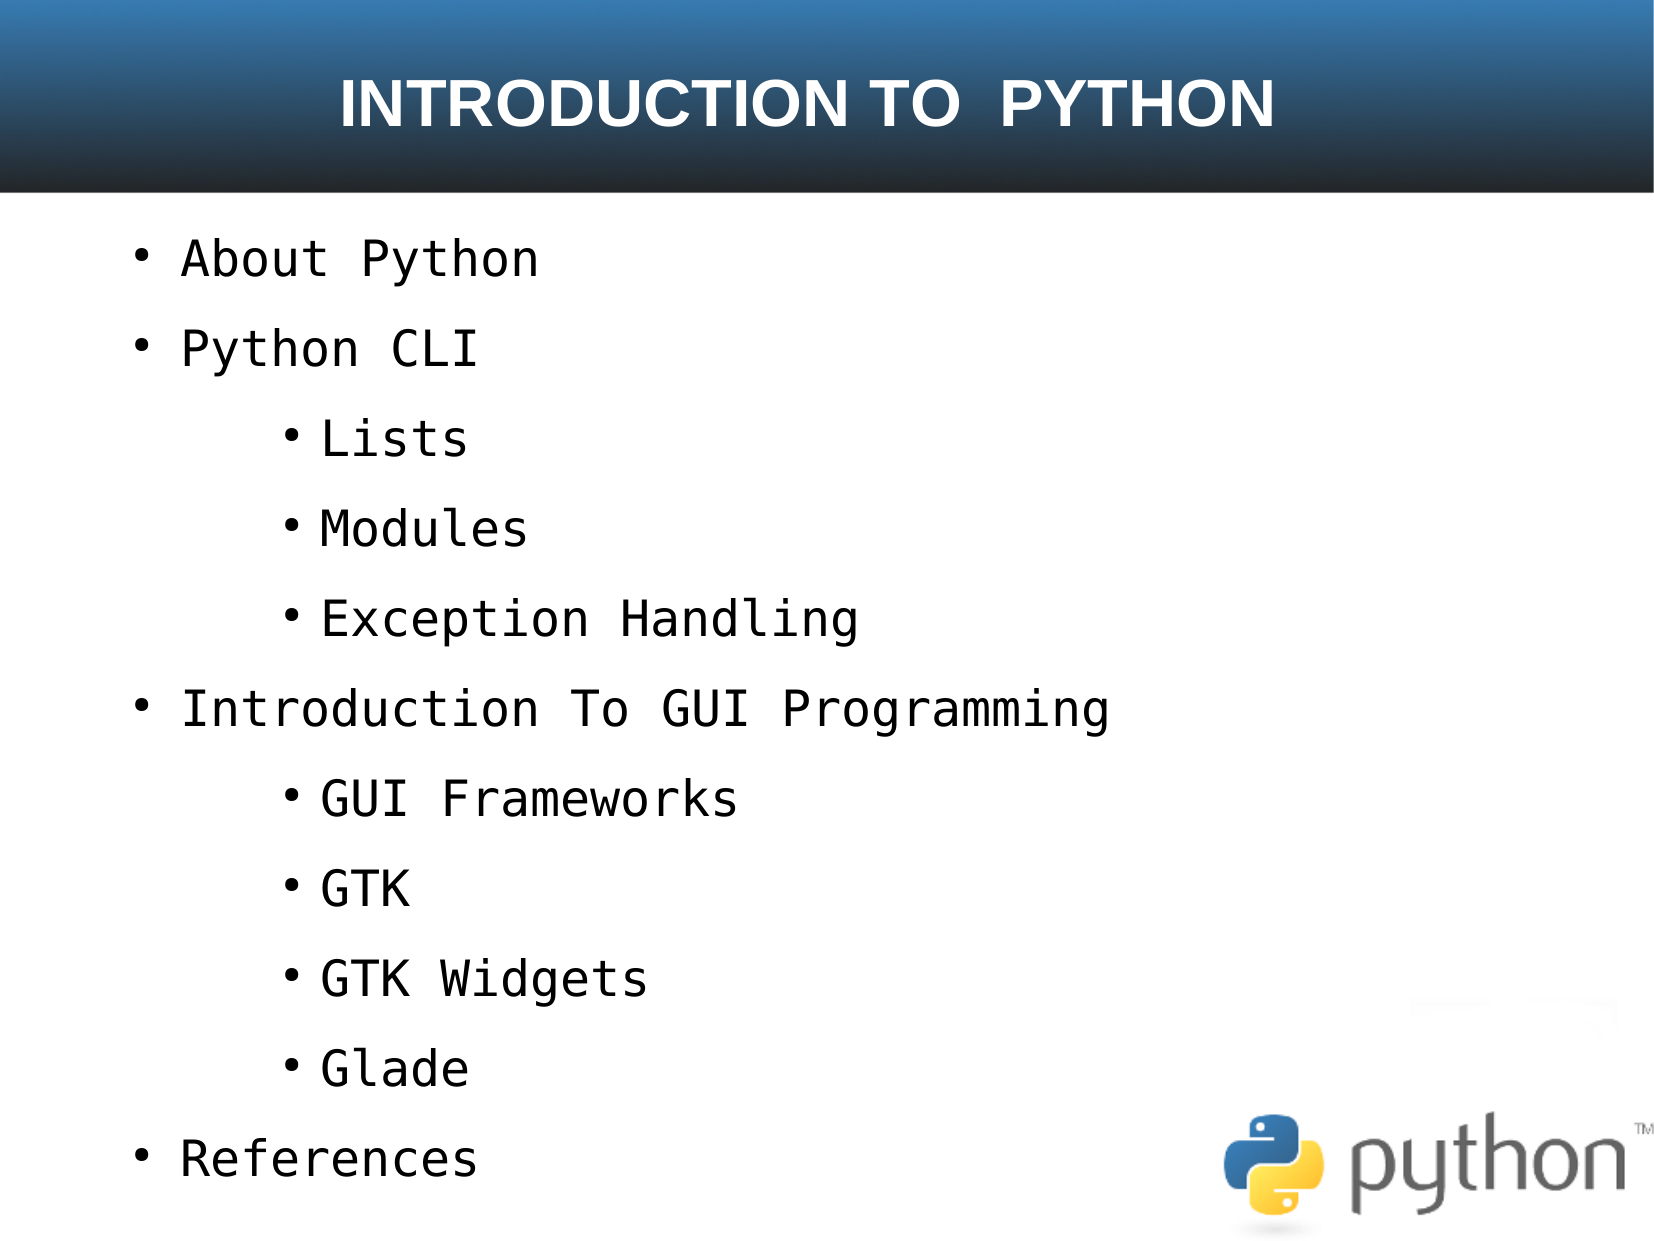

INTRODUCTION TO PYTHON
 About Python
 Python CLI
Lists
Modules
Exception Handling
 Introduction To GUI Programming
GUI Frameworks
GTK
GTK Widgets
Glade
 References